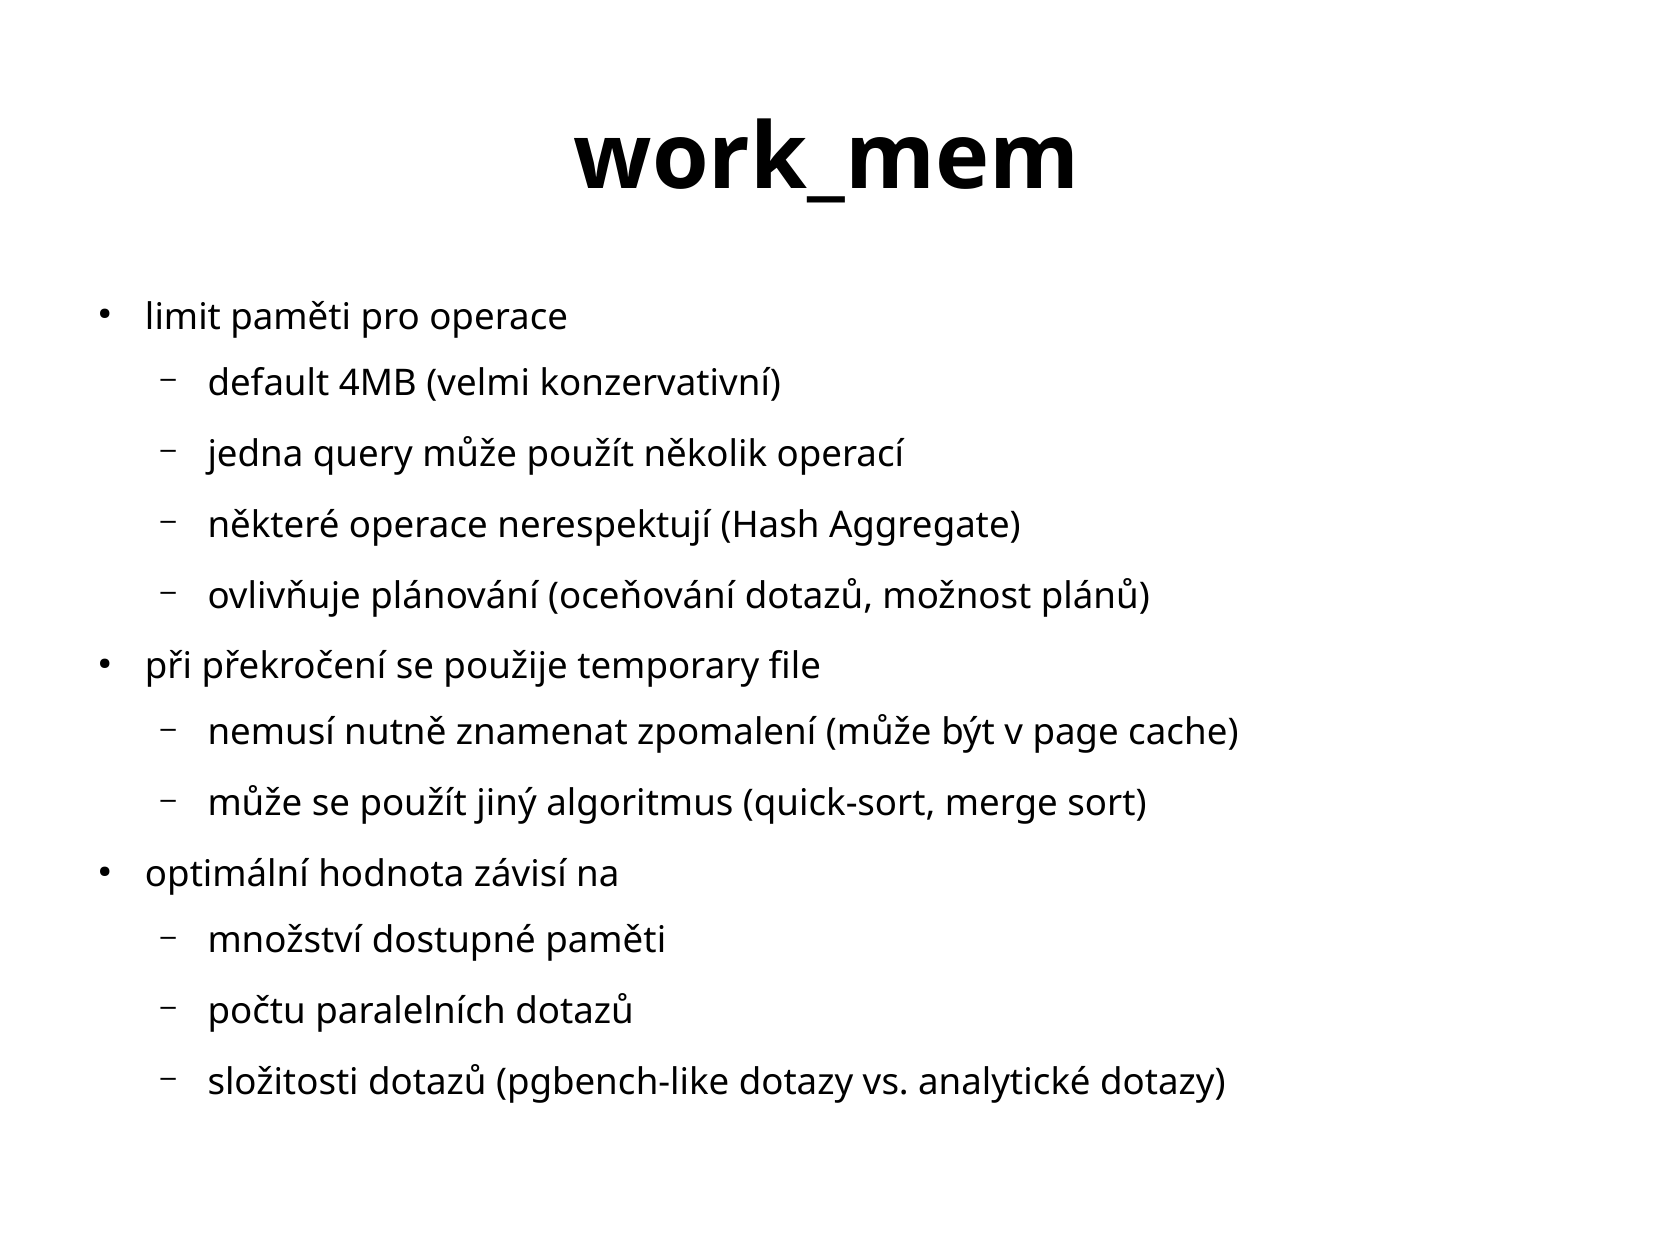

# work_mem
limit paměti pro operace
default 4MB (velmi konzervativní)
jedna query může použít několik operací
některé operace nerespektují (Hash Aggregate)
ovlivňuje plánování (oceňování dotazů, možnost plánů)
při překročení se použije temporary file
nemusí nutně znamenat zpomalení (může být v page cache)
může se použít jiný algoritmus (quick-sort, merge sort)
optimální hodnota závisí na
množství dostupné paměti
počtu paralelních dotazů
složitosti dotazů (pgbench-like dotazy vs. analytické dotazy)